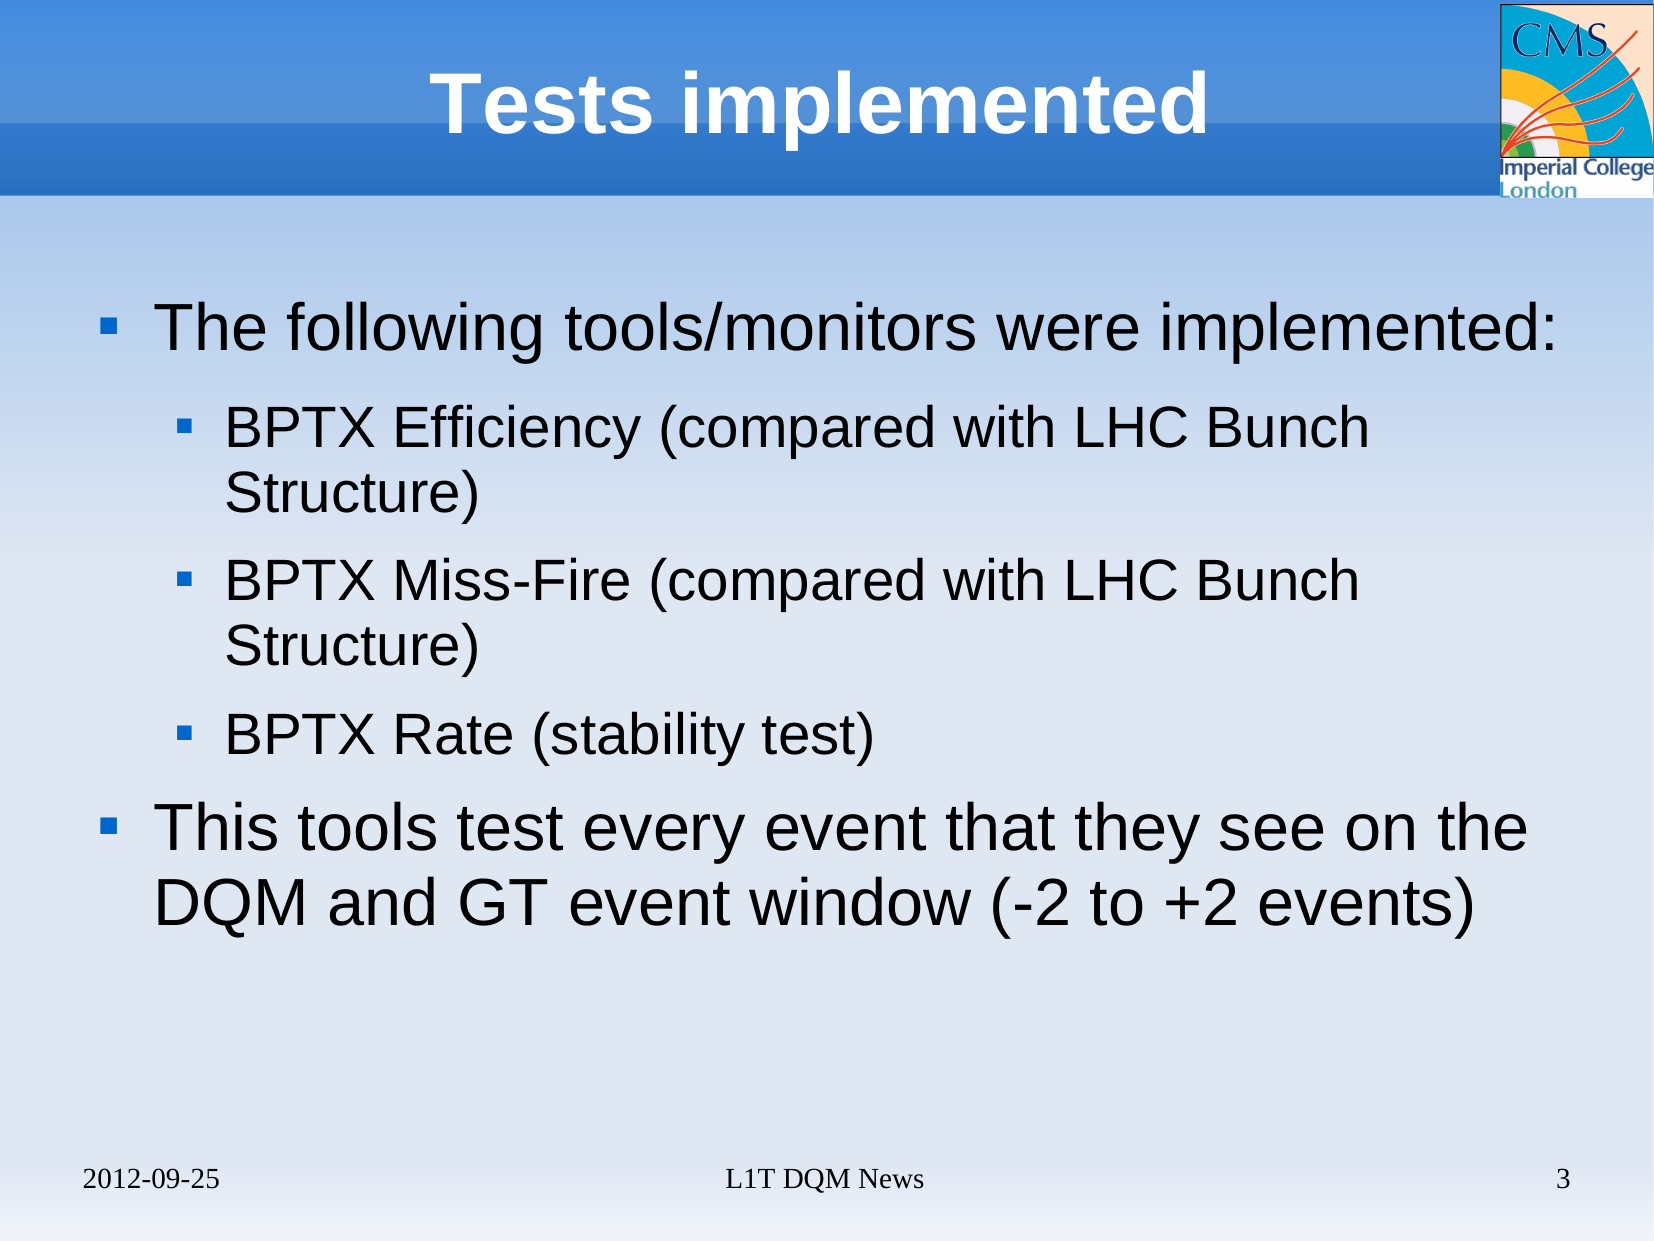

# Tests implemented
The following tools/monitors were implemented:
BPTX Efficiency (compared with LHC Bunch Structure)
BPTX Miss-Fire (compared with LHC Bunch Structure)
BPTX Rate (stability test)
This tools test every event that they see on the DQM and GT event window (-2 to +2 events)
2012-09-25
L1T DQM News
3